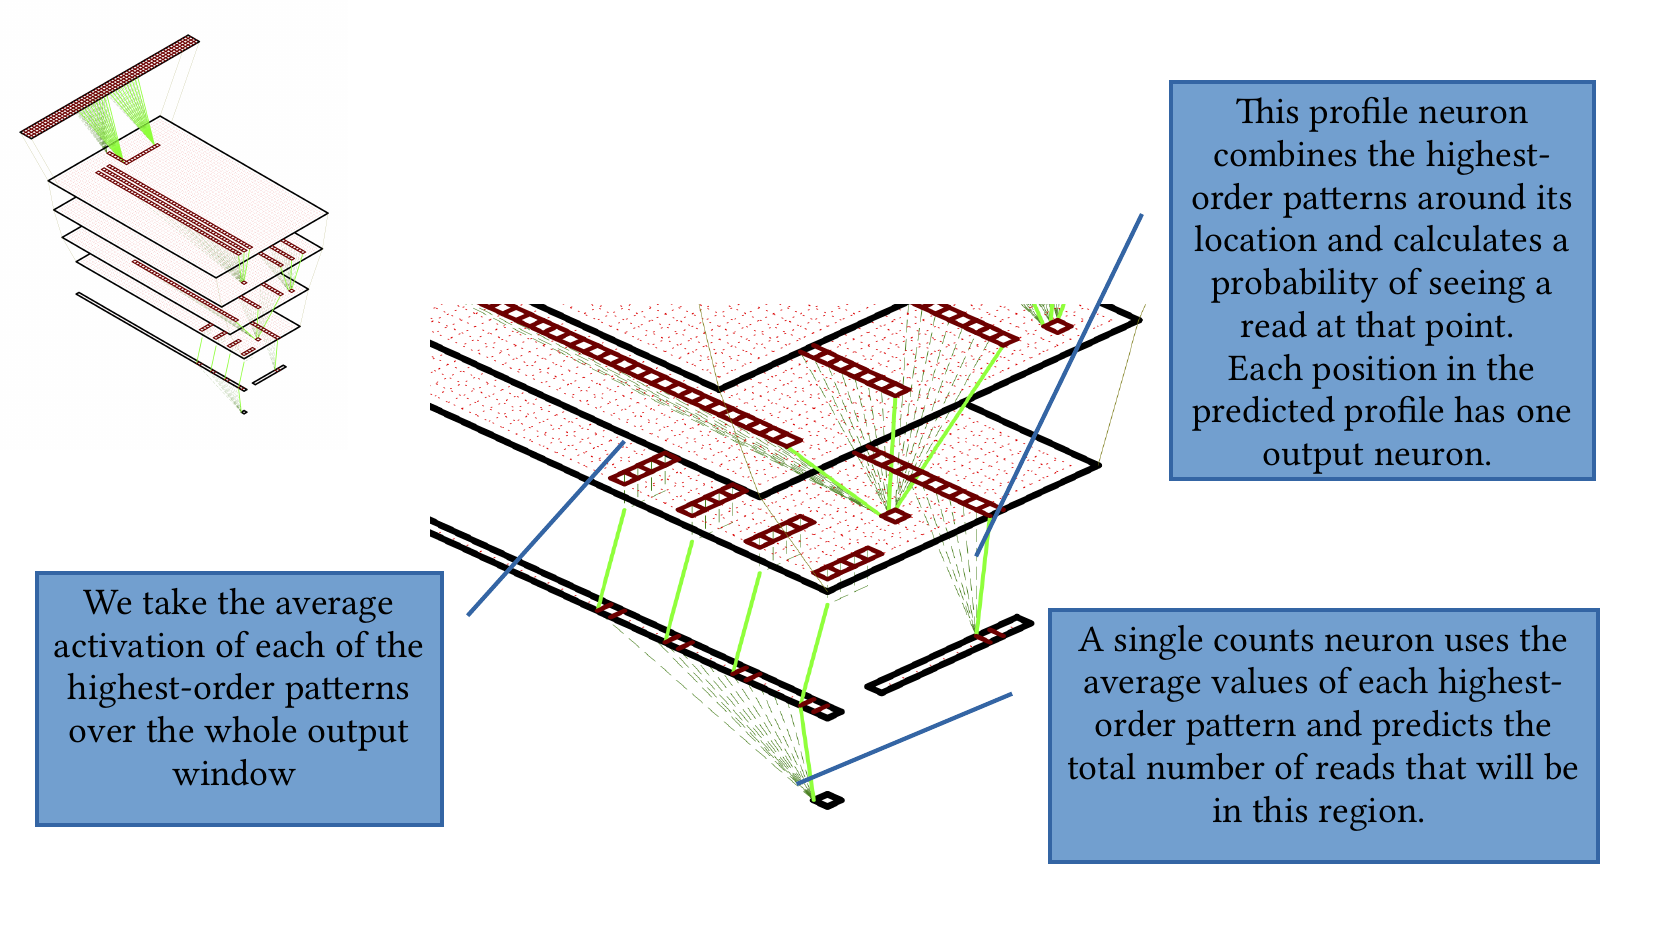

This profile neuron combines the highest-order patterns around its location and calculates a probability of seeing a read at that point.
Each position in the predicted profile has one output neuron.
We take the average activation of each of the highest-order patterns over the whole output window
A single counts neuron uses the average values of each highest-order pattern and predicts the total number of reads that will be in this region.